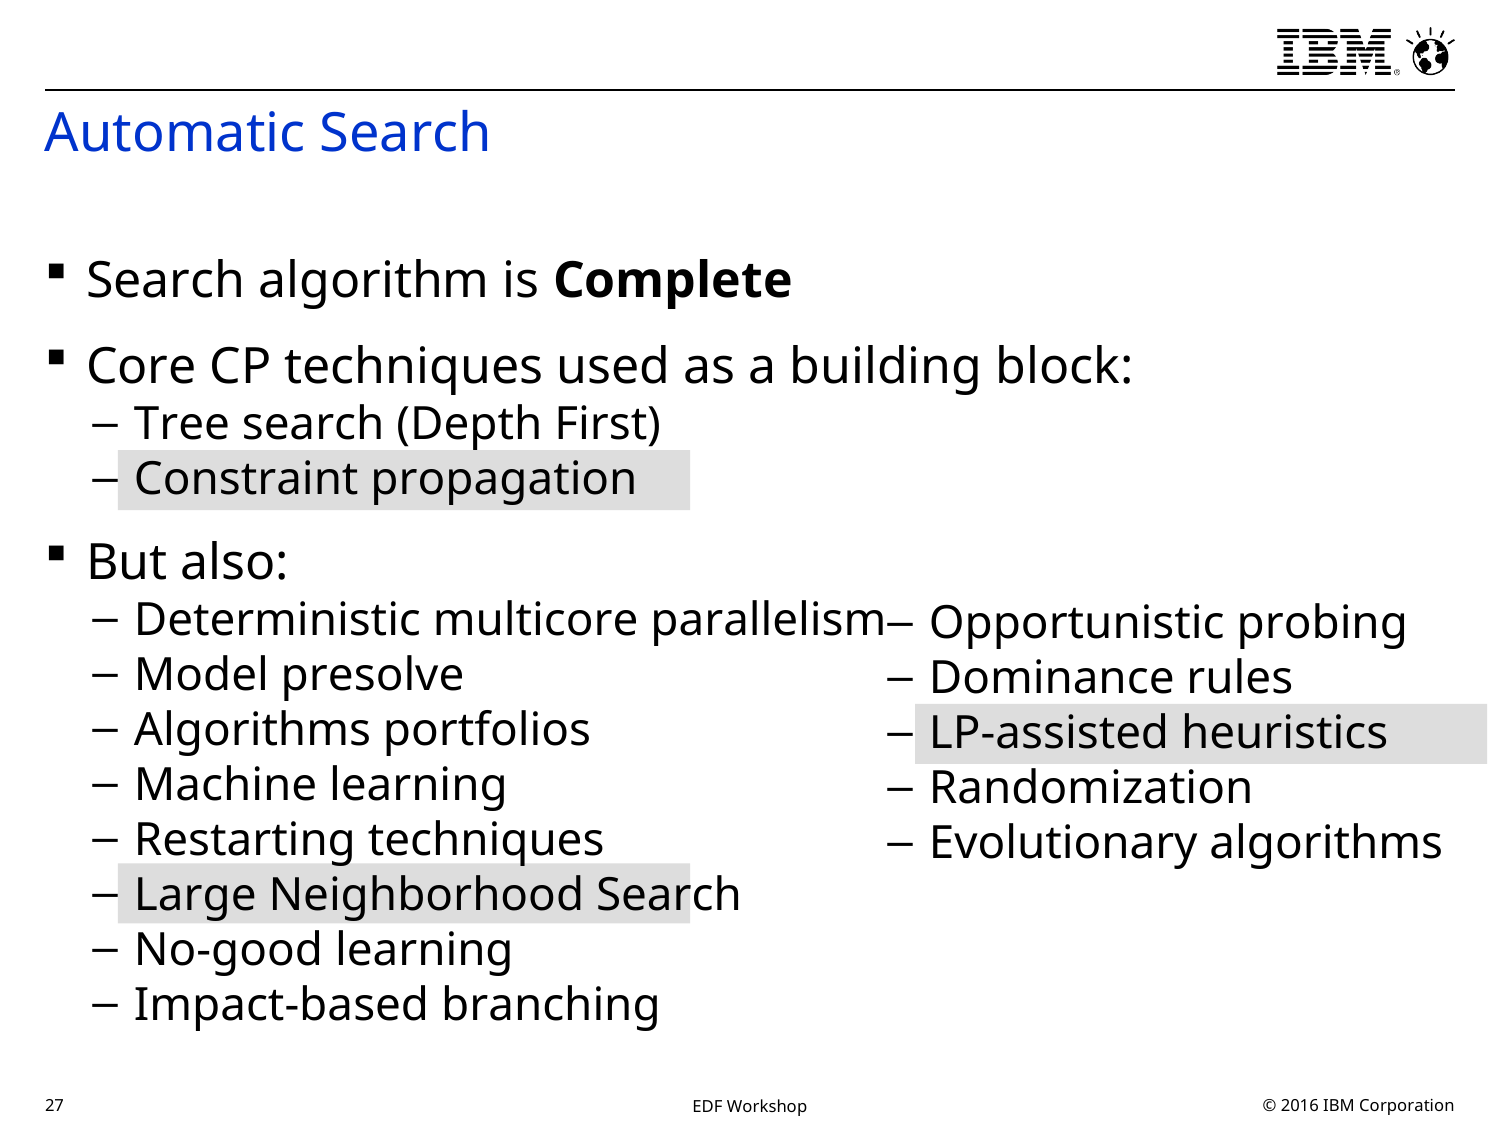

# Automatic Search
Search algorithm is Complete
Core CP techniques used as a building block:
Tree search (Depth First)
Constraint propagation
But also:
Deterministic multicore parallelism
Model presolve
Algorithms portfolios
Machine learning
Restarting techniques
Large Neighborhood Search
No-good learning
Impact-based branching
Opportunistic probing
Dominance rules
LP-assisted heuristics
Randomization
Evolutionary algorithms
27